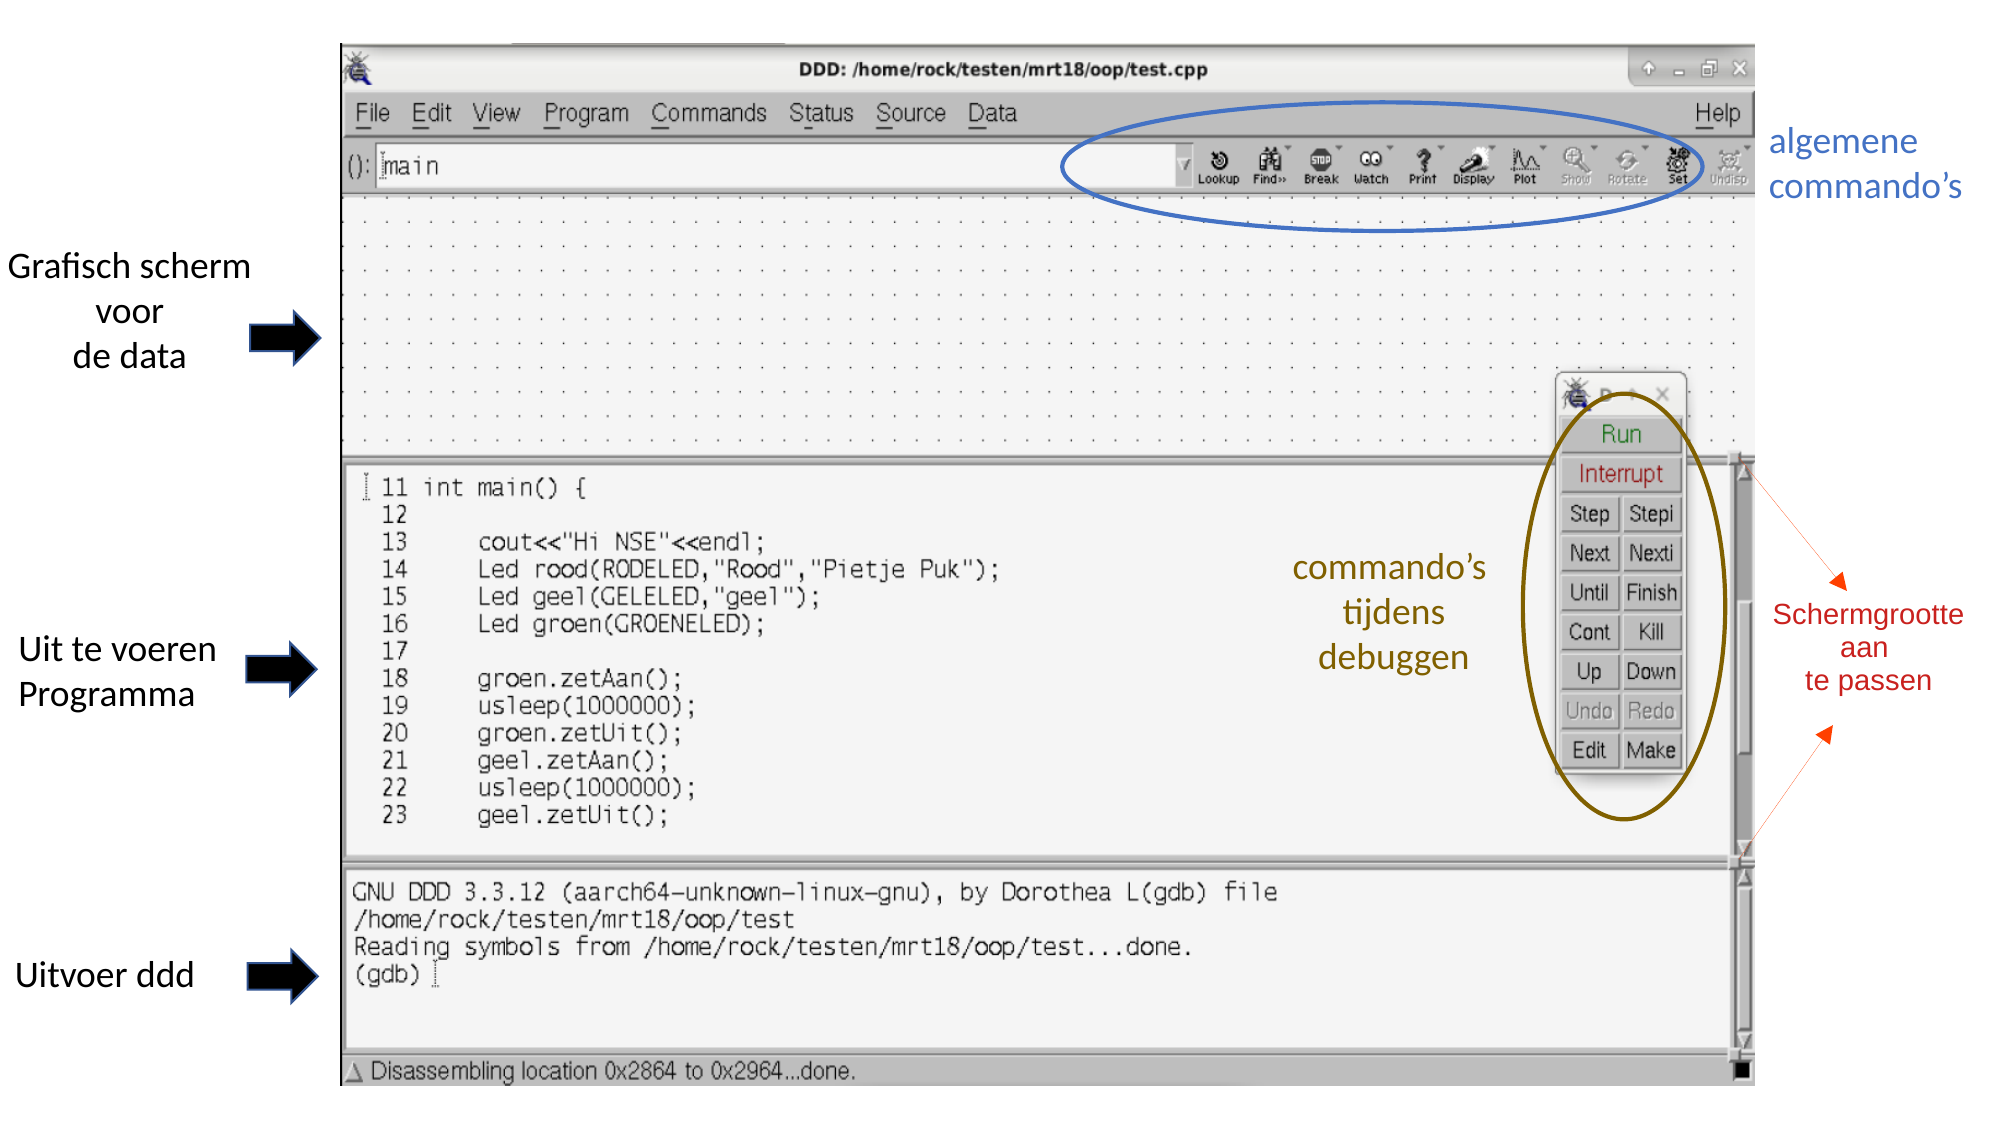

algemene commando’s
Grafisch scherm
voor
de data
commando’s
tijdens debuggen
Schermgrootte
aan
te passen
Uit te voeren Programma
Uitvoer ddd